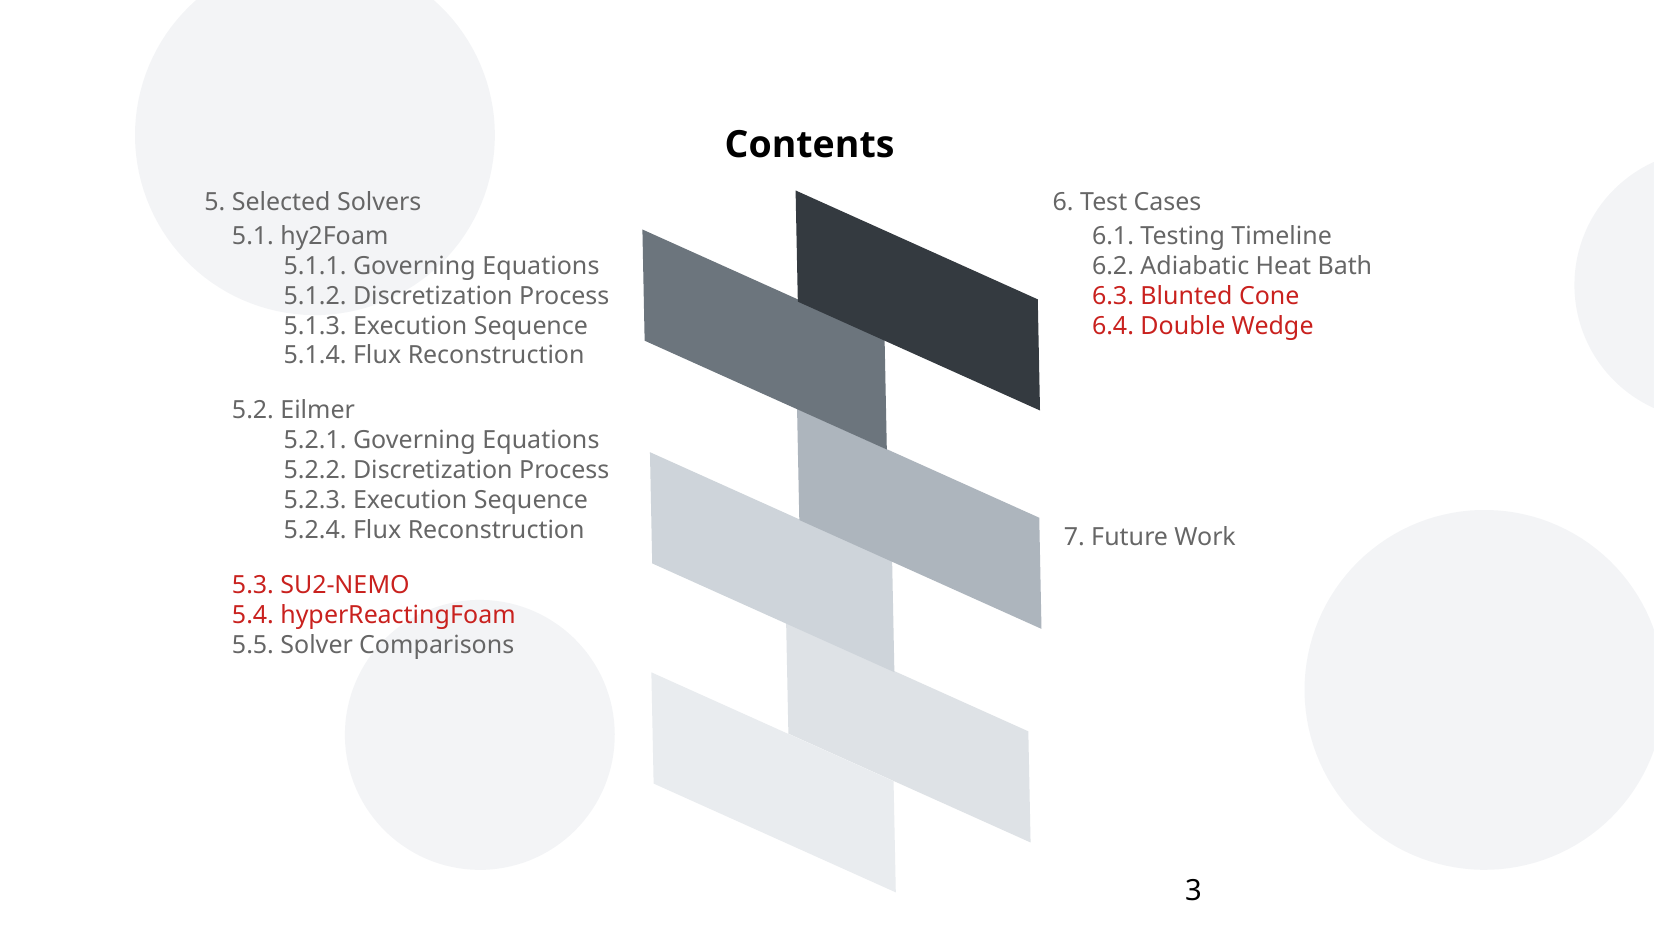

Contents
5. Selected Solvers
6. Test Cases
	5.1. hy2Foam
	 5.1.1. Governing Equations
	 5.1.2. Discretization Process
	 5.1.3. Execution Sequence
	 5.1.4. Flux Reconstruction
	5.2. Eilmer
	 5.2.1. Governing Equations
	 5.2.2. Discretization Process
	 5.2.3. Execution Sequence
	 5.2.4. Flux Reconstruction
	5.3. SU2-NEMO
	5.4. hyperReactingFoam
	5.5. Solver Comparisons
	6.1. Testing Timeline
	6.2. Adiabatic Heat Bath
	6.3. Blunted Cone
	6.4. Double Wedge
7. Future Work
3